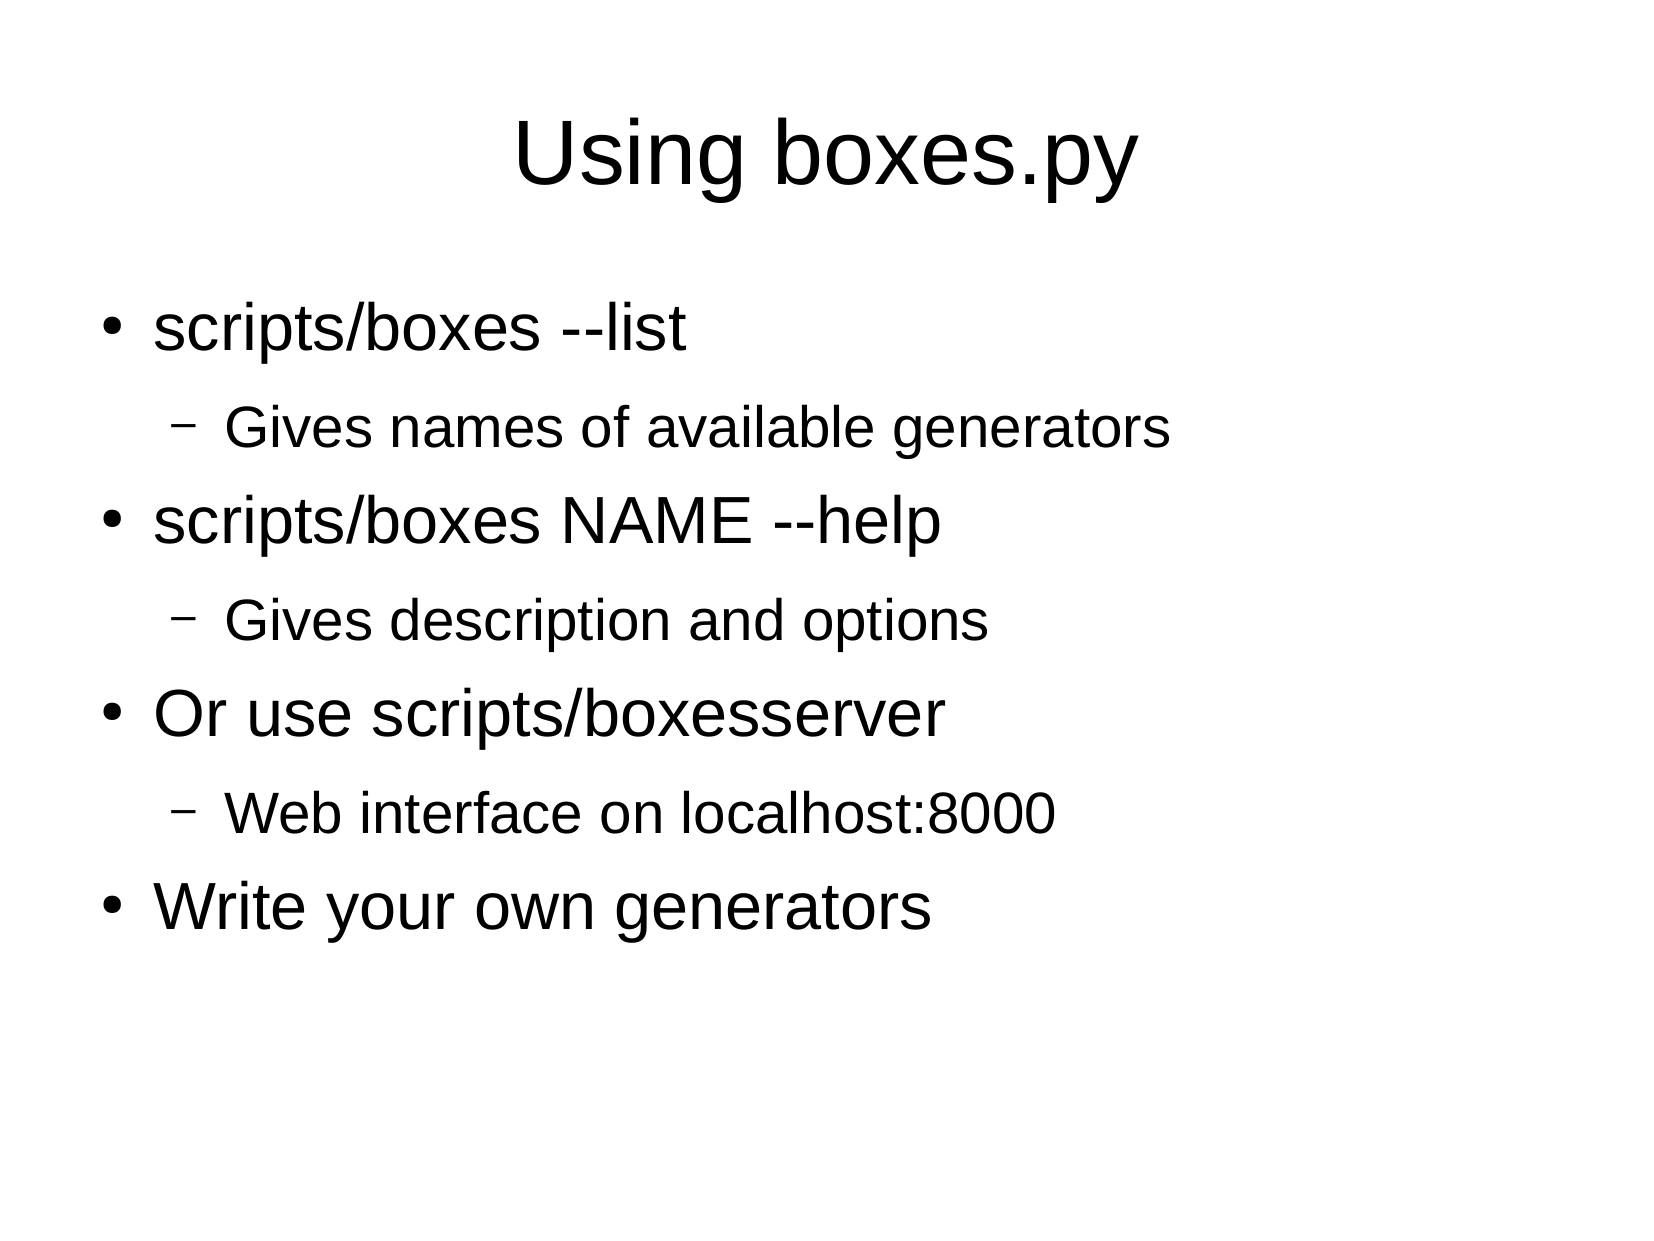

# Using boxes.py
scripts/boxes --list
Gives names of available generators
scripts/boxes NAME --help
Gives description and options
Or use scripts/boxesserver
Web interface on localhost:8000
Write your own generators